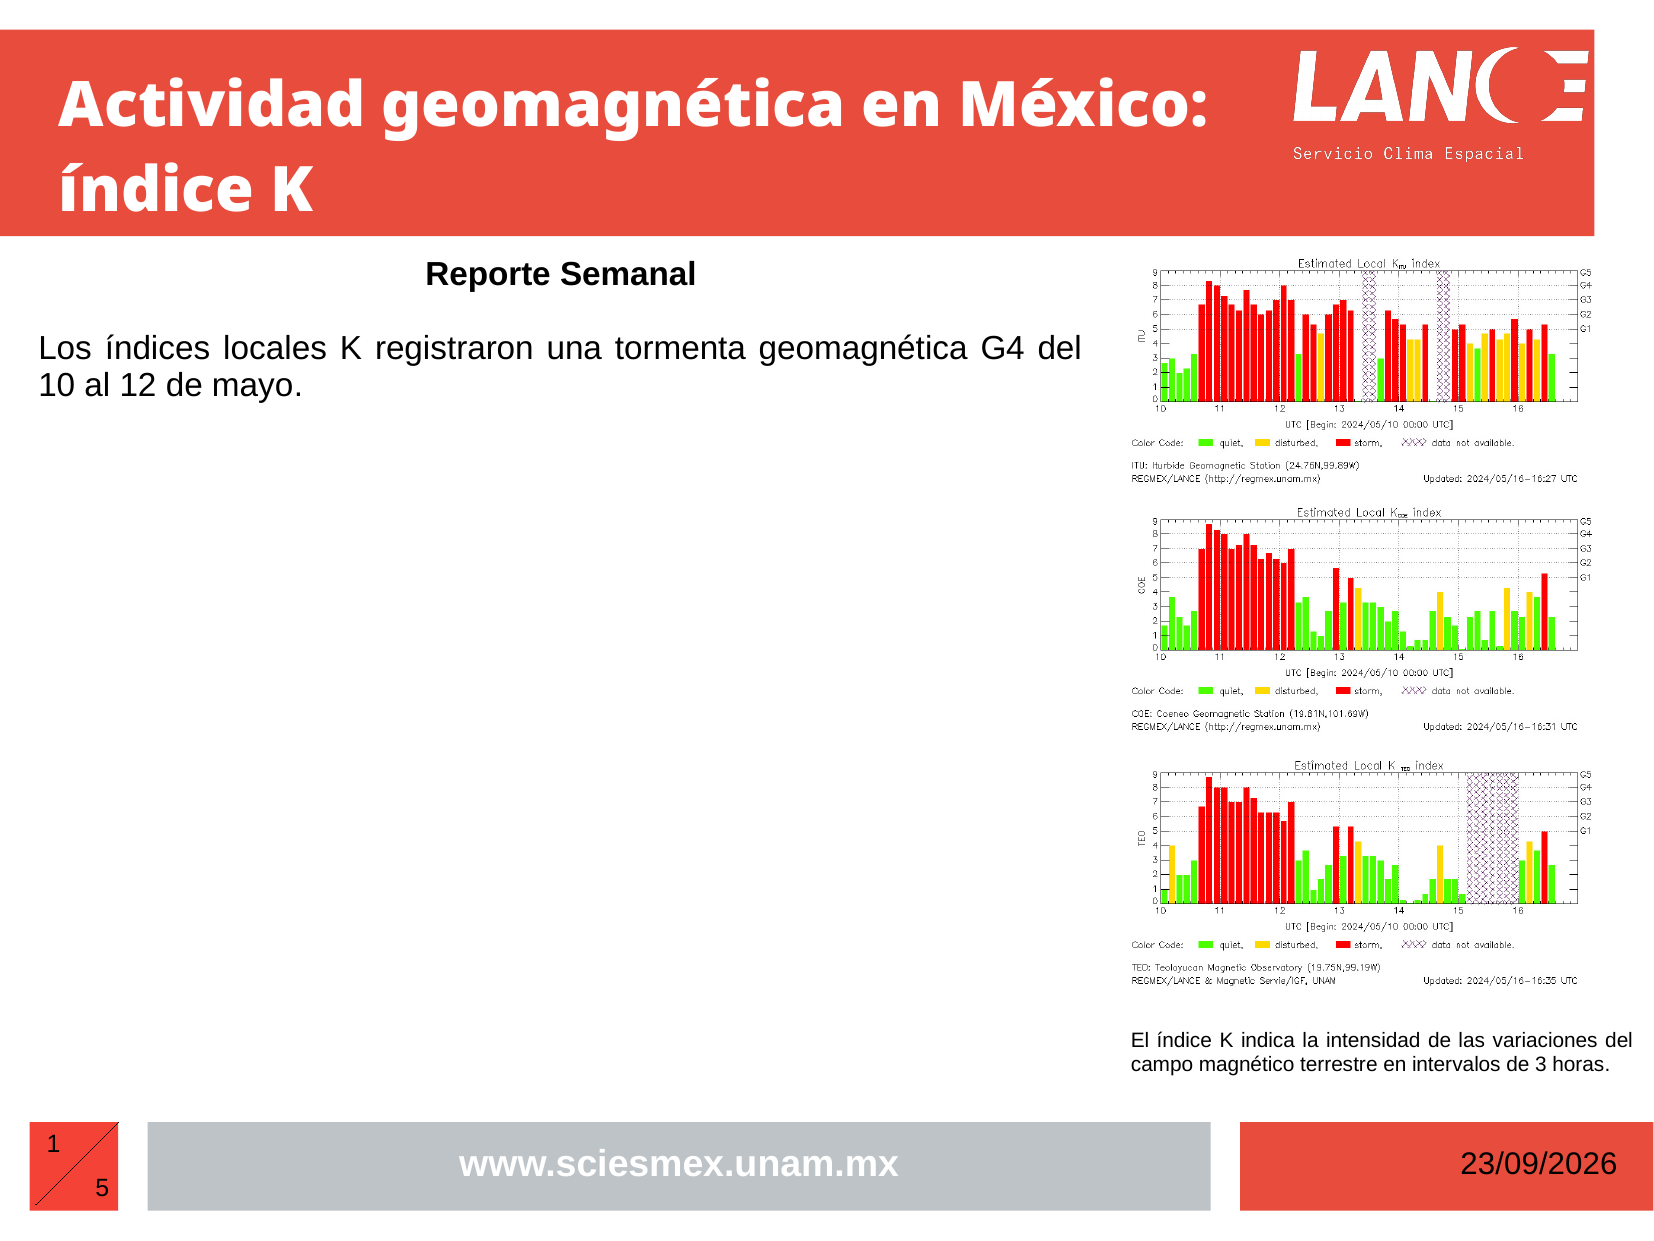

# Actividad geomagnética en México: índice K
Reporte Semanal
Los índices locales K registraron una tormenta geomagnética G4 del 10 al 12 de mayo.
El índice K indica la intensidad de las variaciones del campo magnético terrestre en intervalos de 3 horas.
www.sciesmex.unam.mx
5